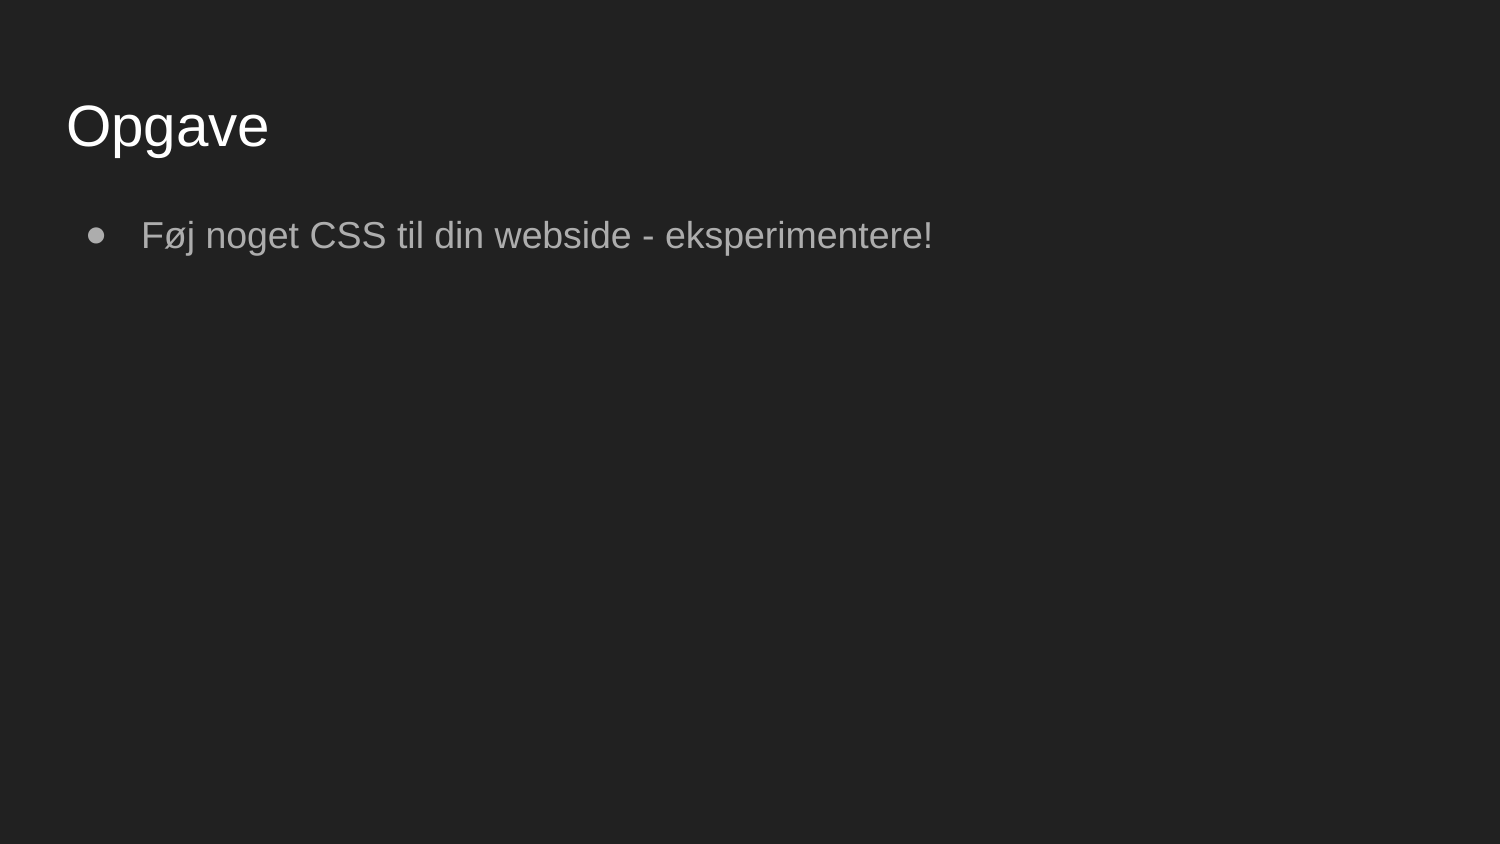

# Opgave
Føj noget CSS til din webside - eksperimentere!